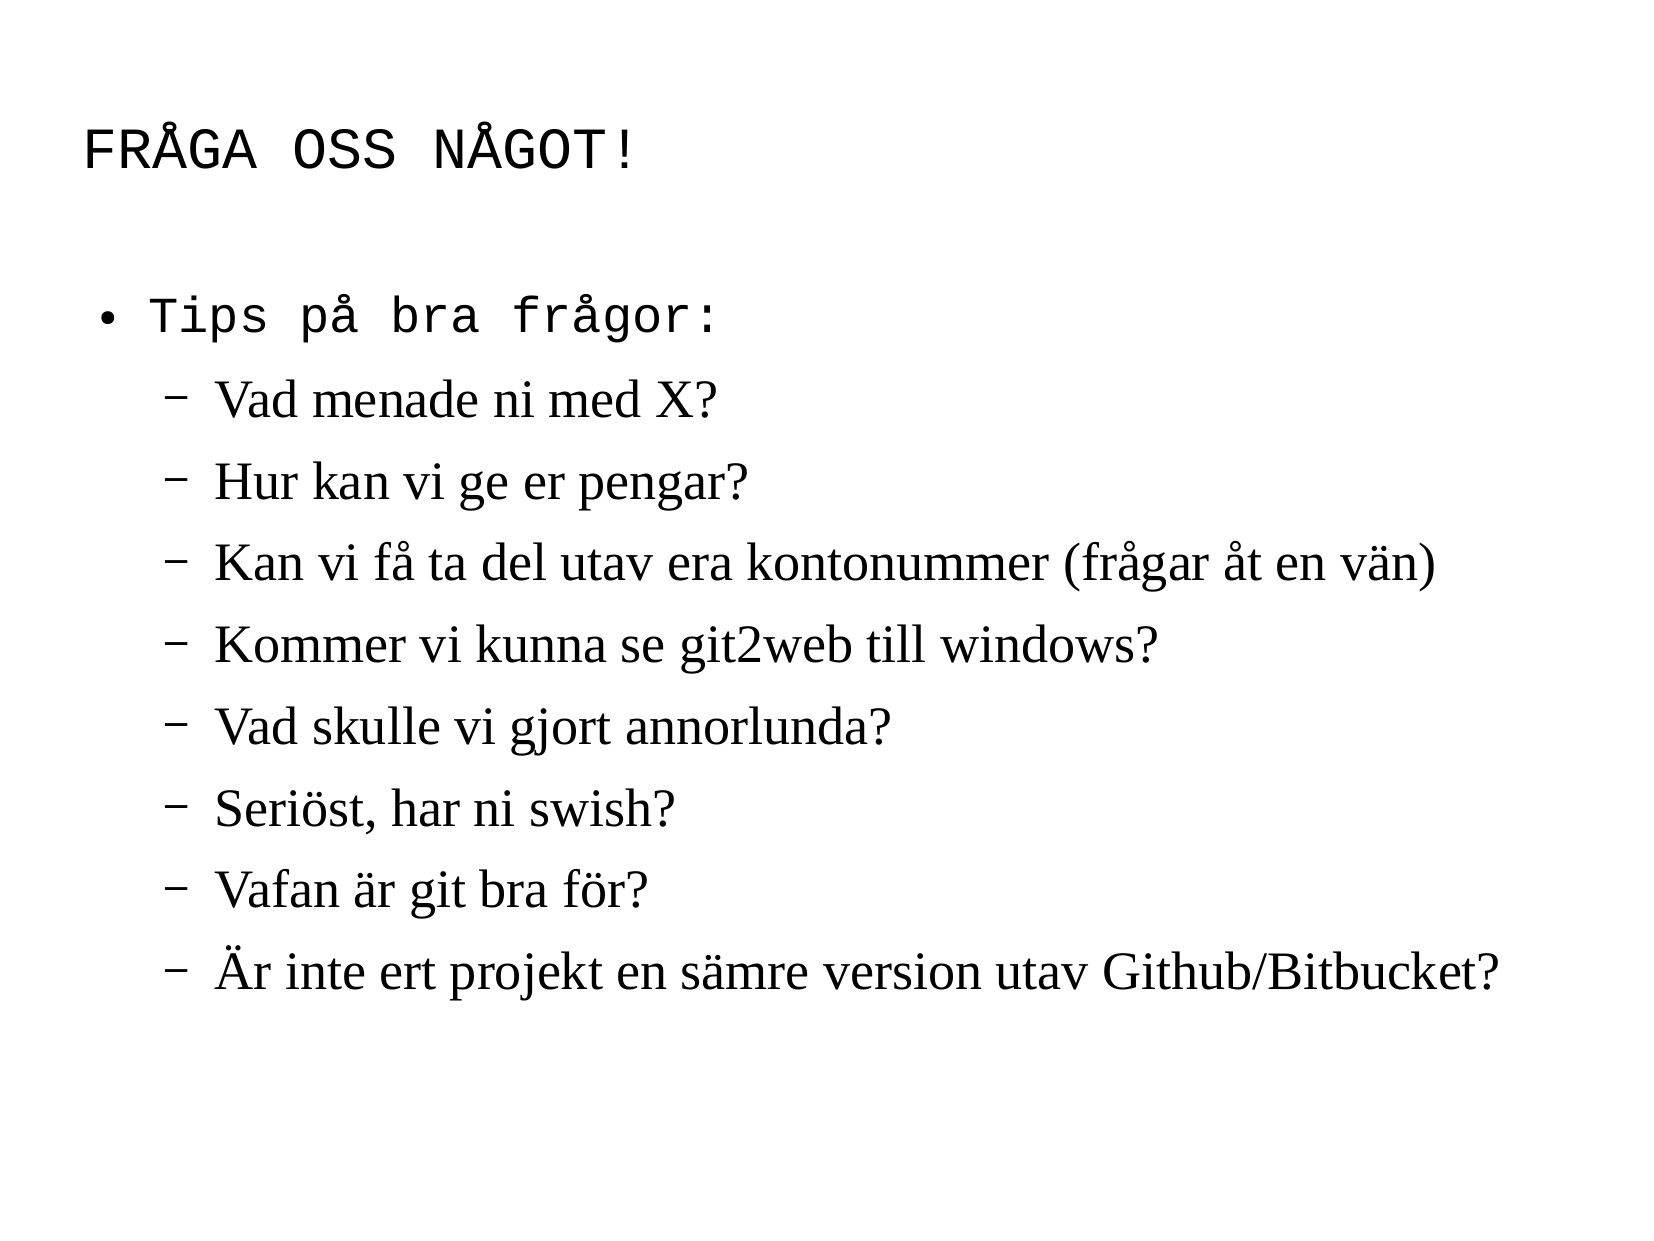

# FRÅGA OSS NÅGOT!
Tips på bra frågor:
Vad menade ni med X?
Hur kan vi ge er pengar?
Kan vi få ta del utav era kontonummer (frågar åt en vän)
Kommer vi kunna se git2web till windows?
Vad skulle vi gjort annorlunda?
Seriöst, har ni swish?
Vafan är git bra för?
Är inte ert projekt en sämre version utav Github/Bitbucket?